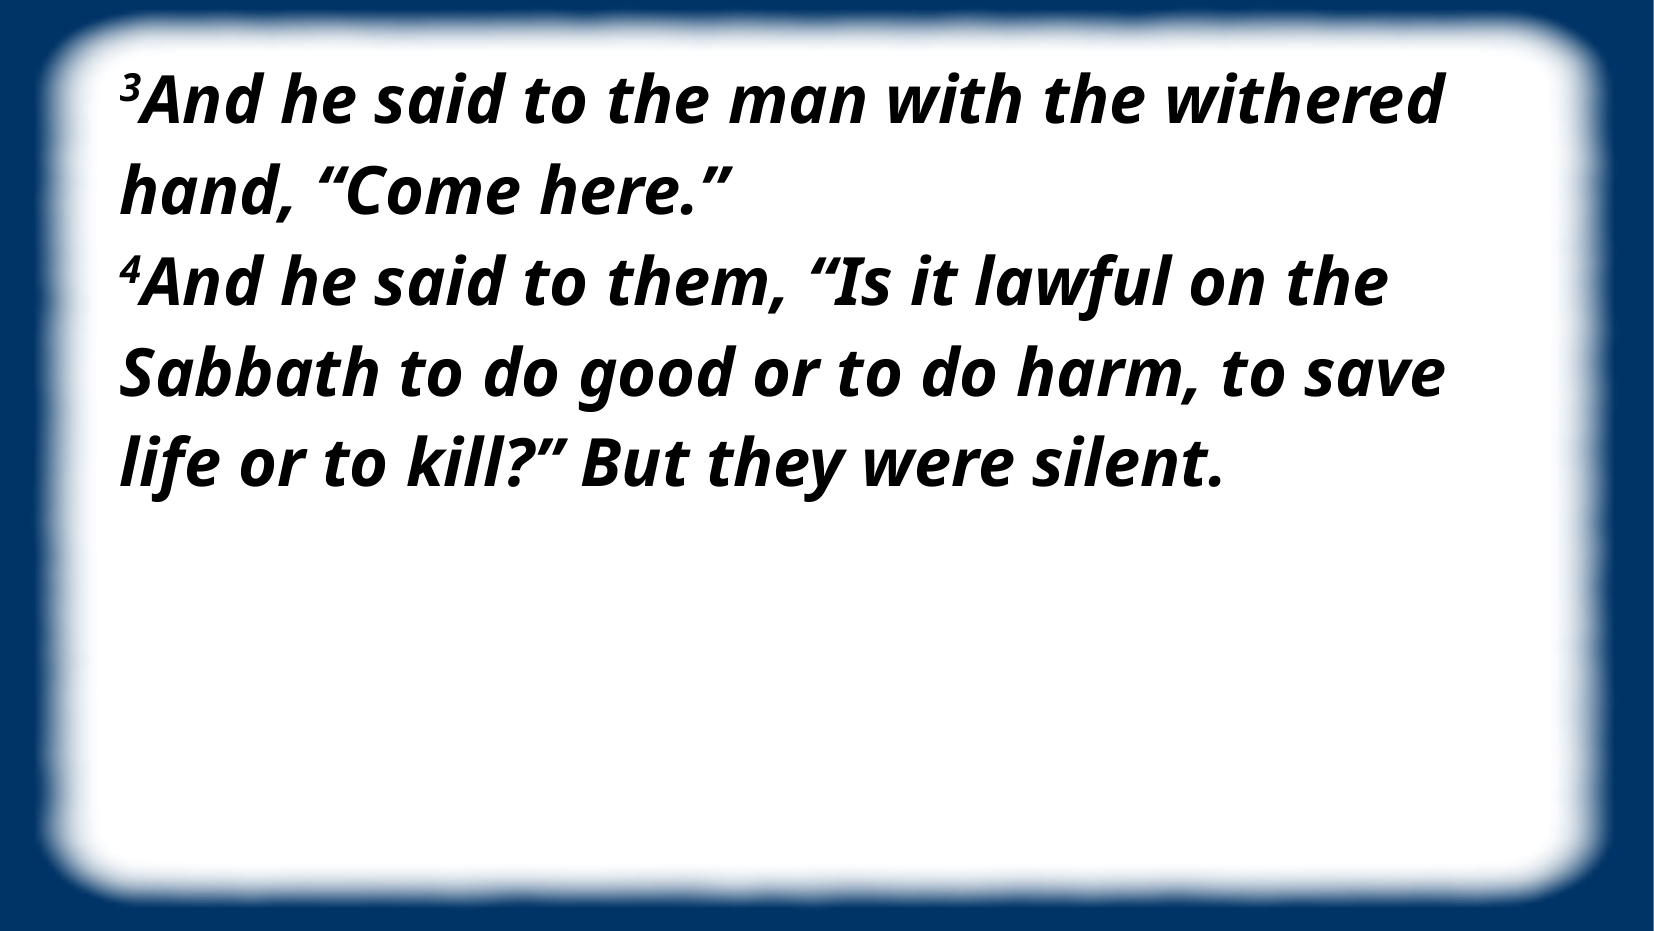

3And he said to the man with the withered hand, “Come here.”
4And he said to them, “Is it lawful on the Sabbath to do good or to do harm, to save life or to kill?” But they were silent.